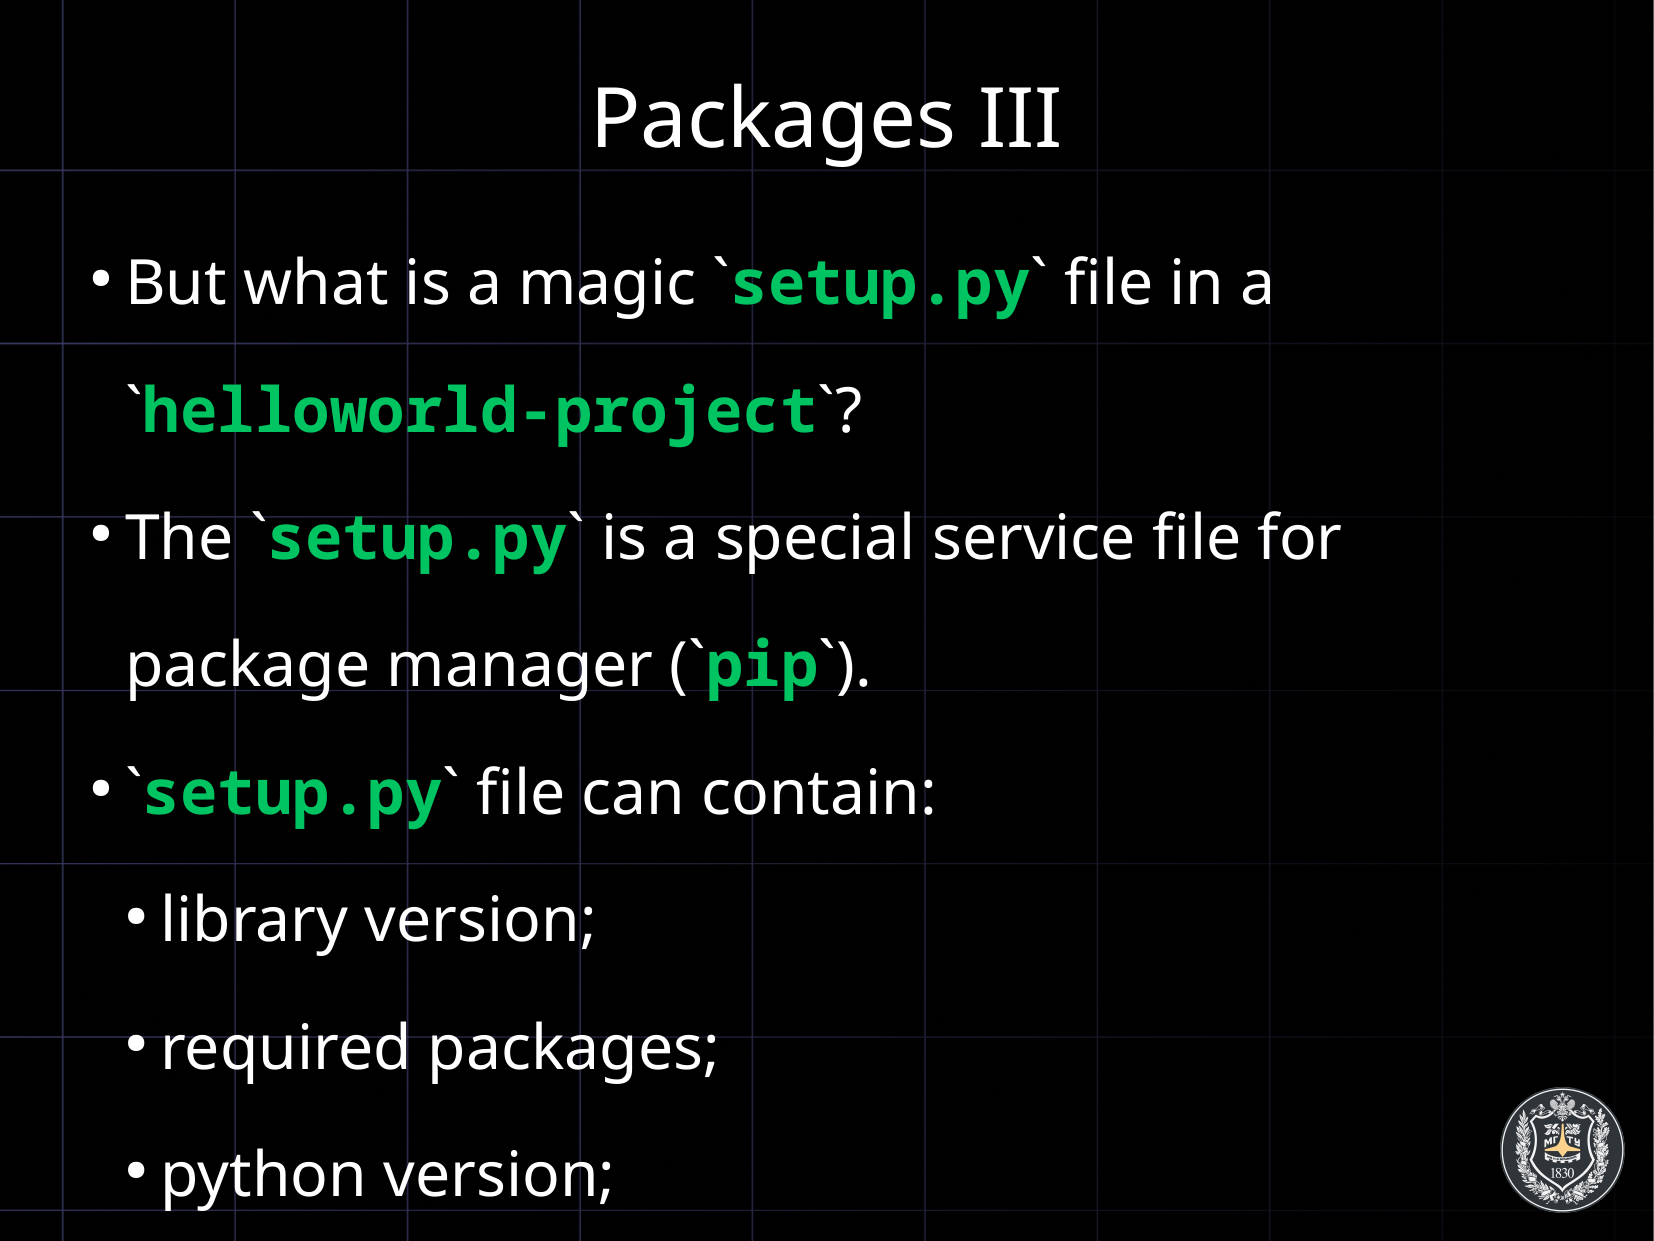

# Packages III
But what is a magic `setup.py` file in a `helloworld-project`?
The `setup.py` is a special service file for package manager (`pip`).
`setup.py` file can contain:
library version;
required packages;
python version;
license.